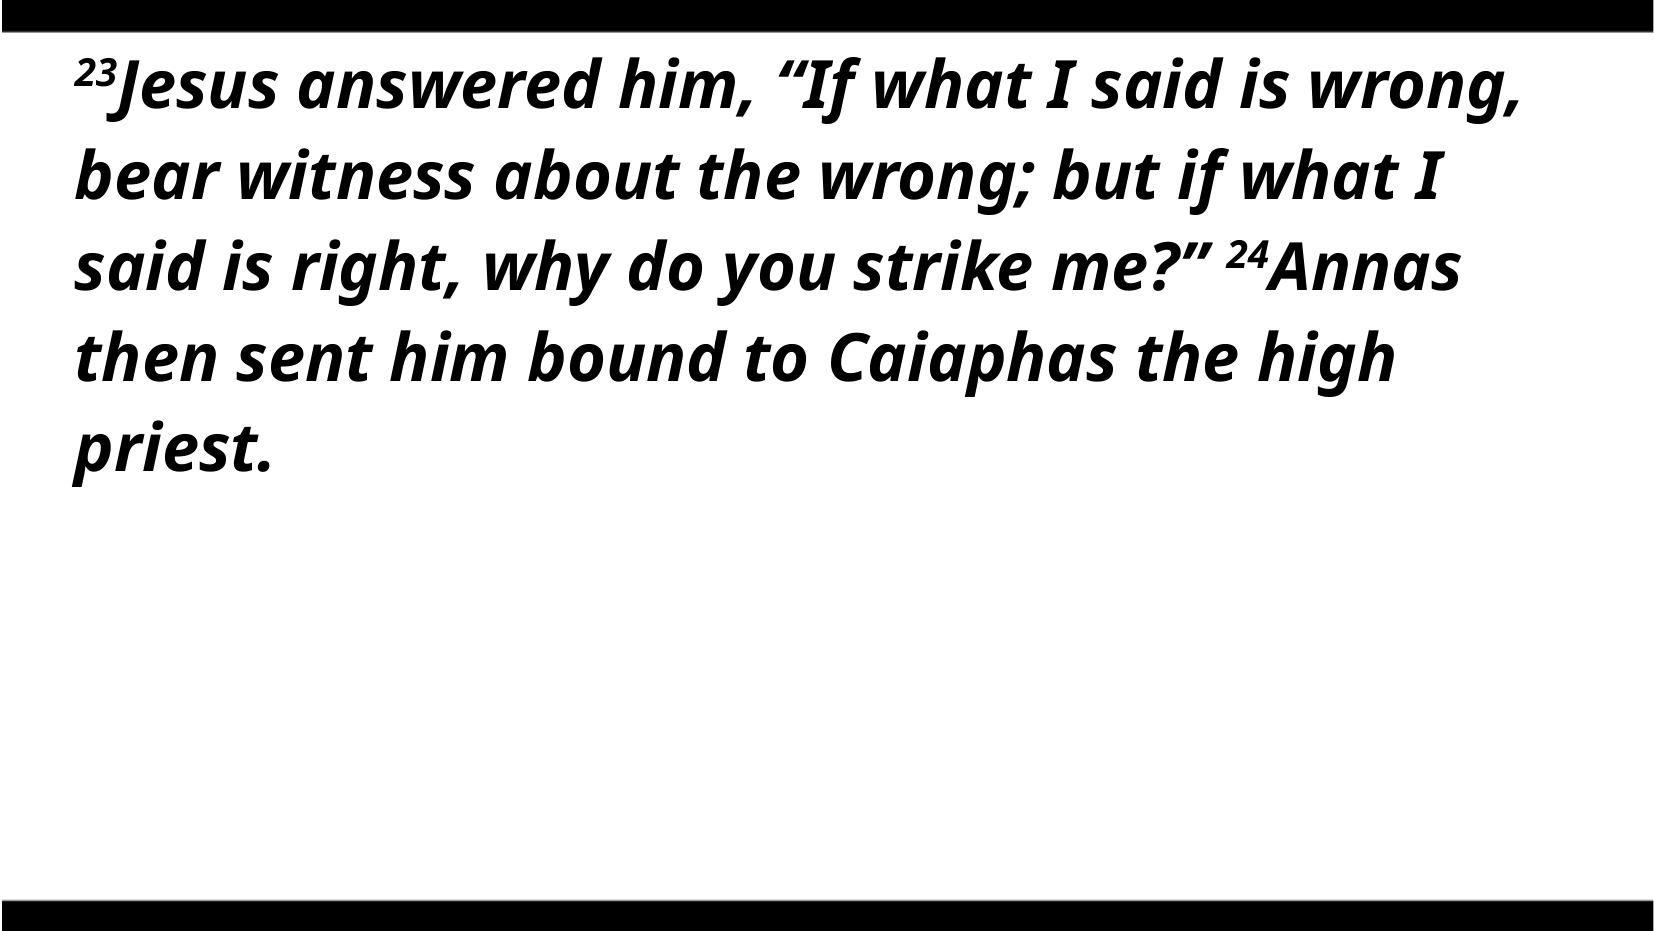

23Jesus answered him, “If what I said is wrong, bear witness about the wrong; but if what I said is right, why do you strike me?” 24Annas then sent him bound to Caiaphas the high priest.